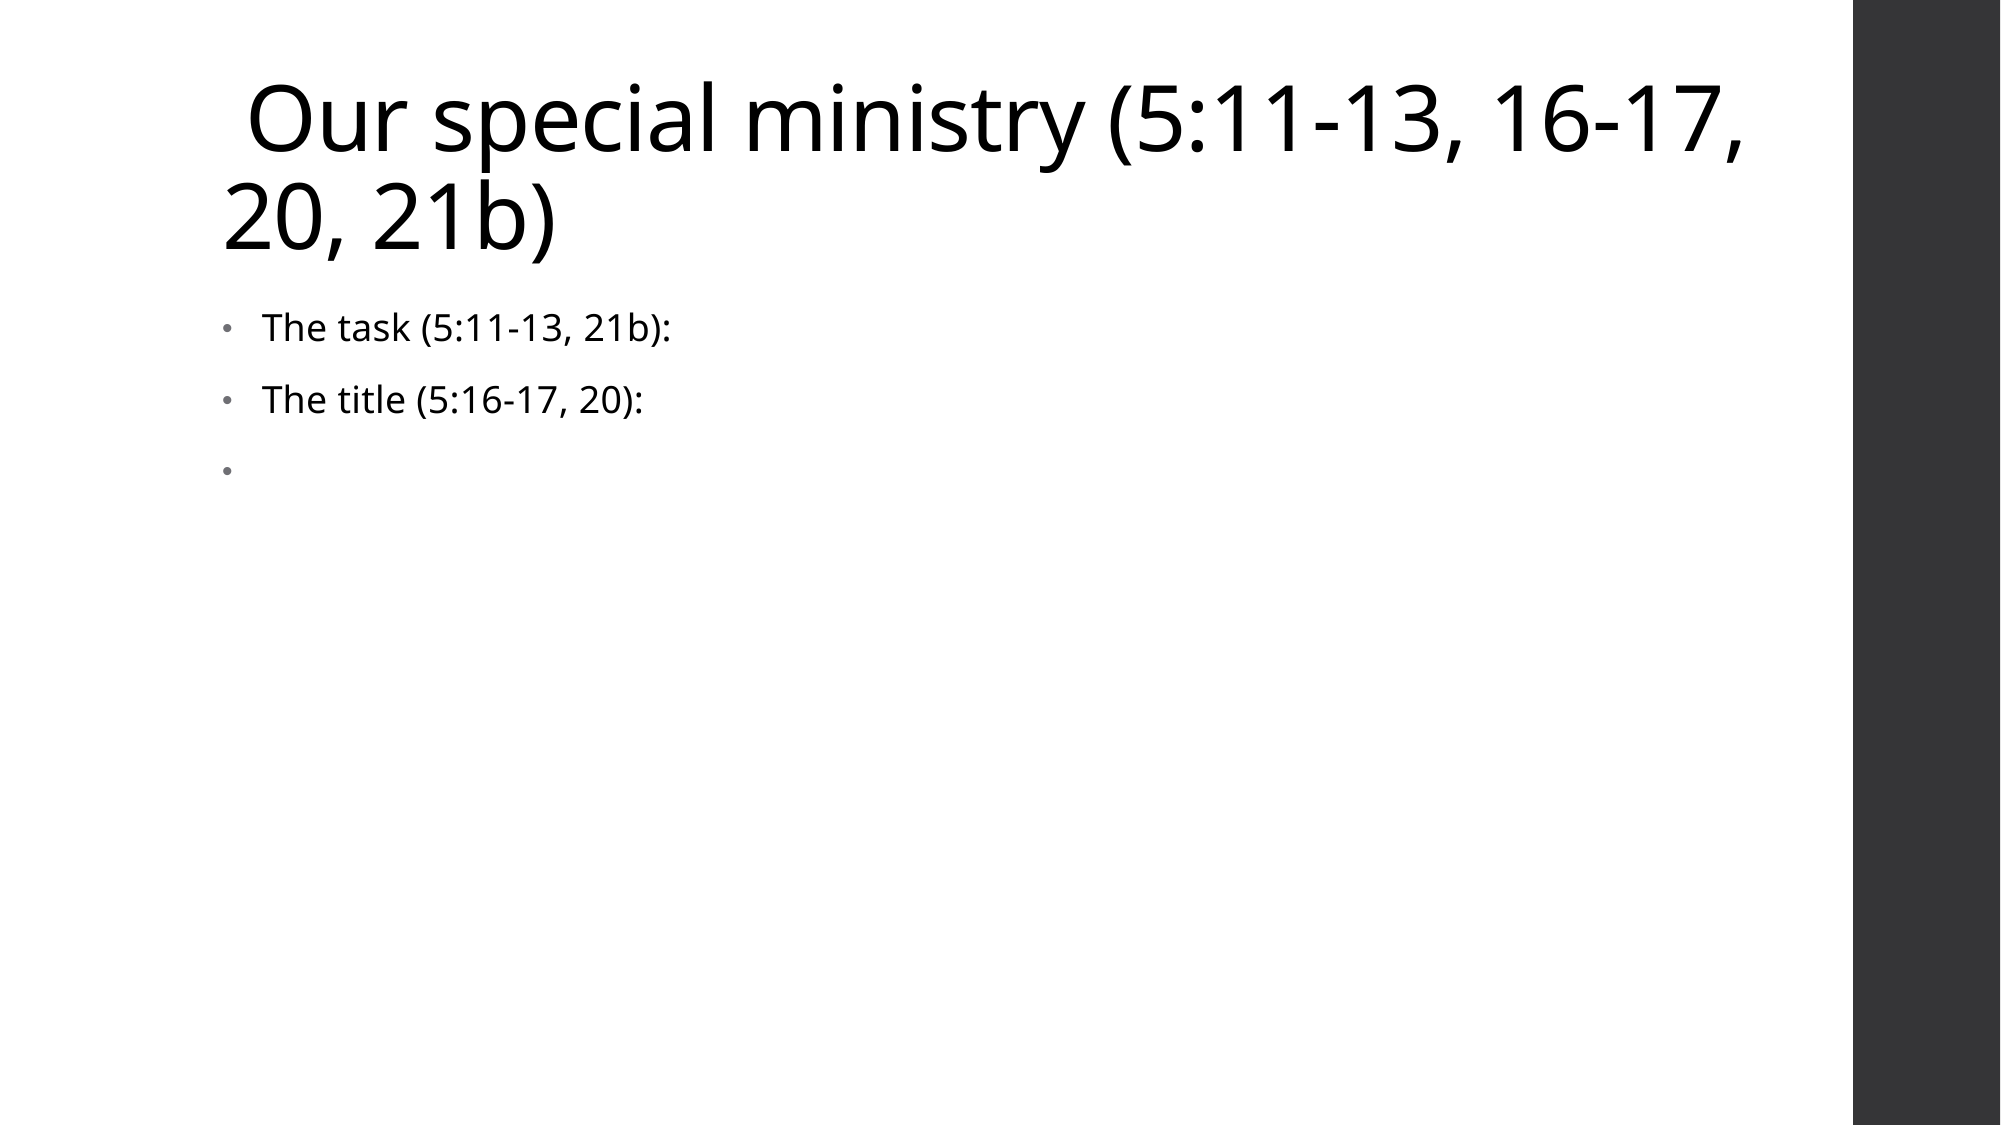

# Our special ministry (5:11-13, 16-17, 20, 21b)
 The task (5:11-13, 21b):
 The title (5:16-17, 20):